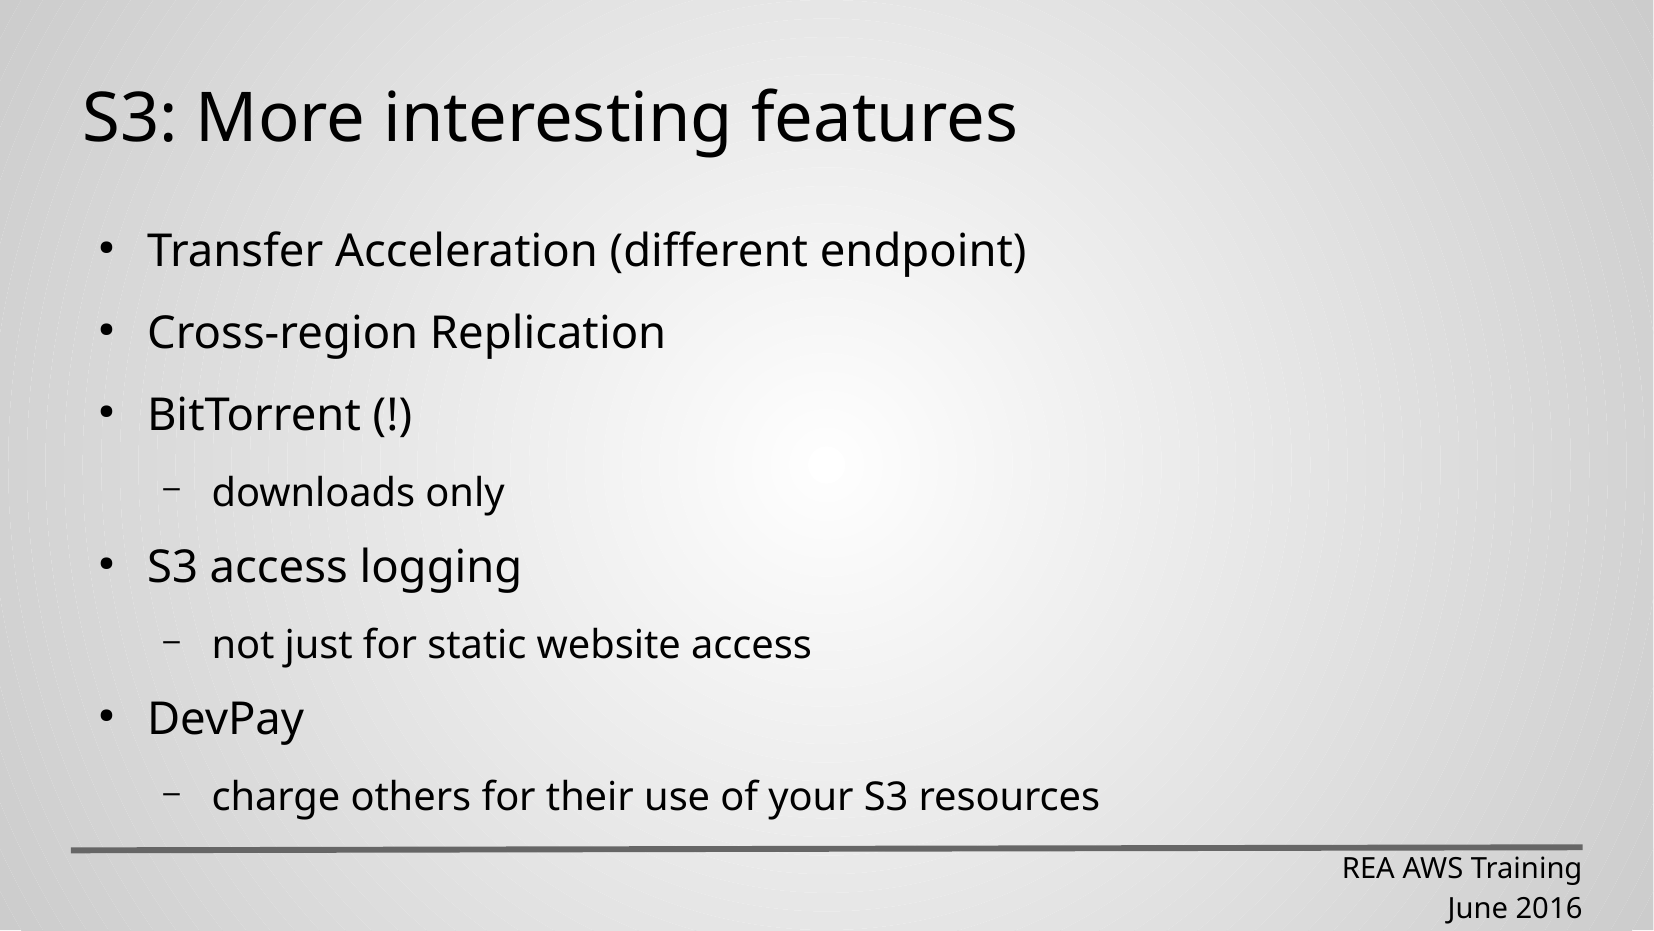

# S3: More interesting features
Transfer Acceleration (different endpoint)
Cross-region Replication
BitTorrent (!)
downloads only
S3 access logging
not just for static website access
DevPay
charge others for their use of your S3 resources